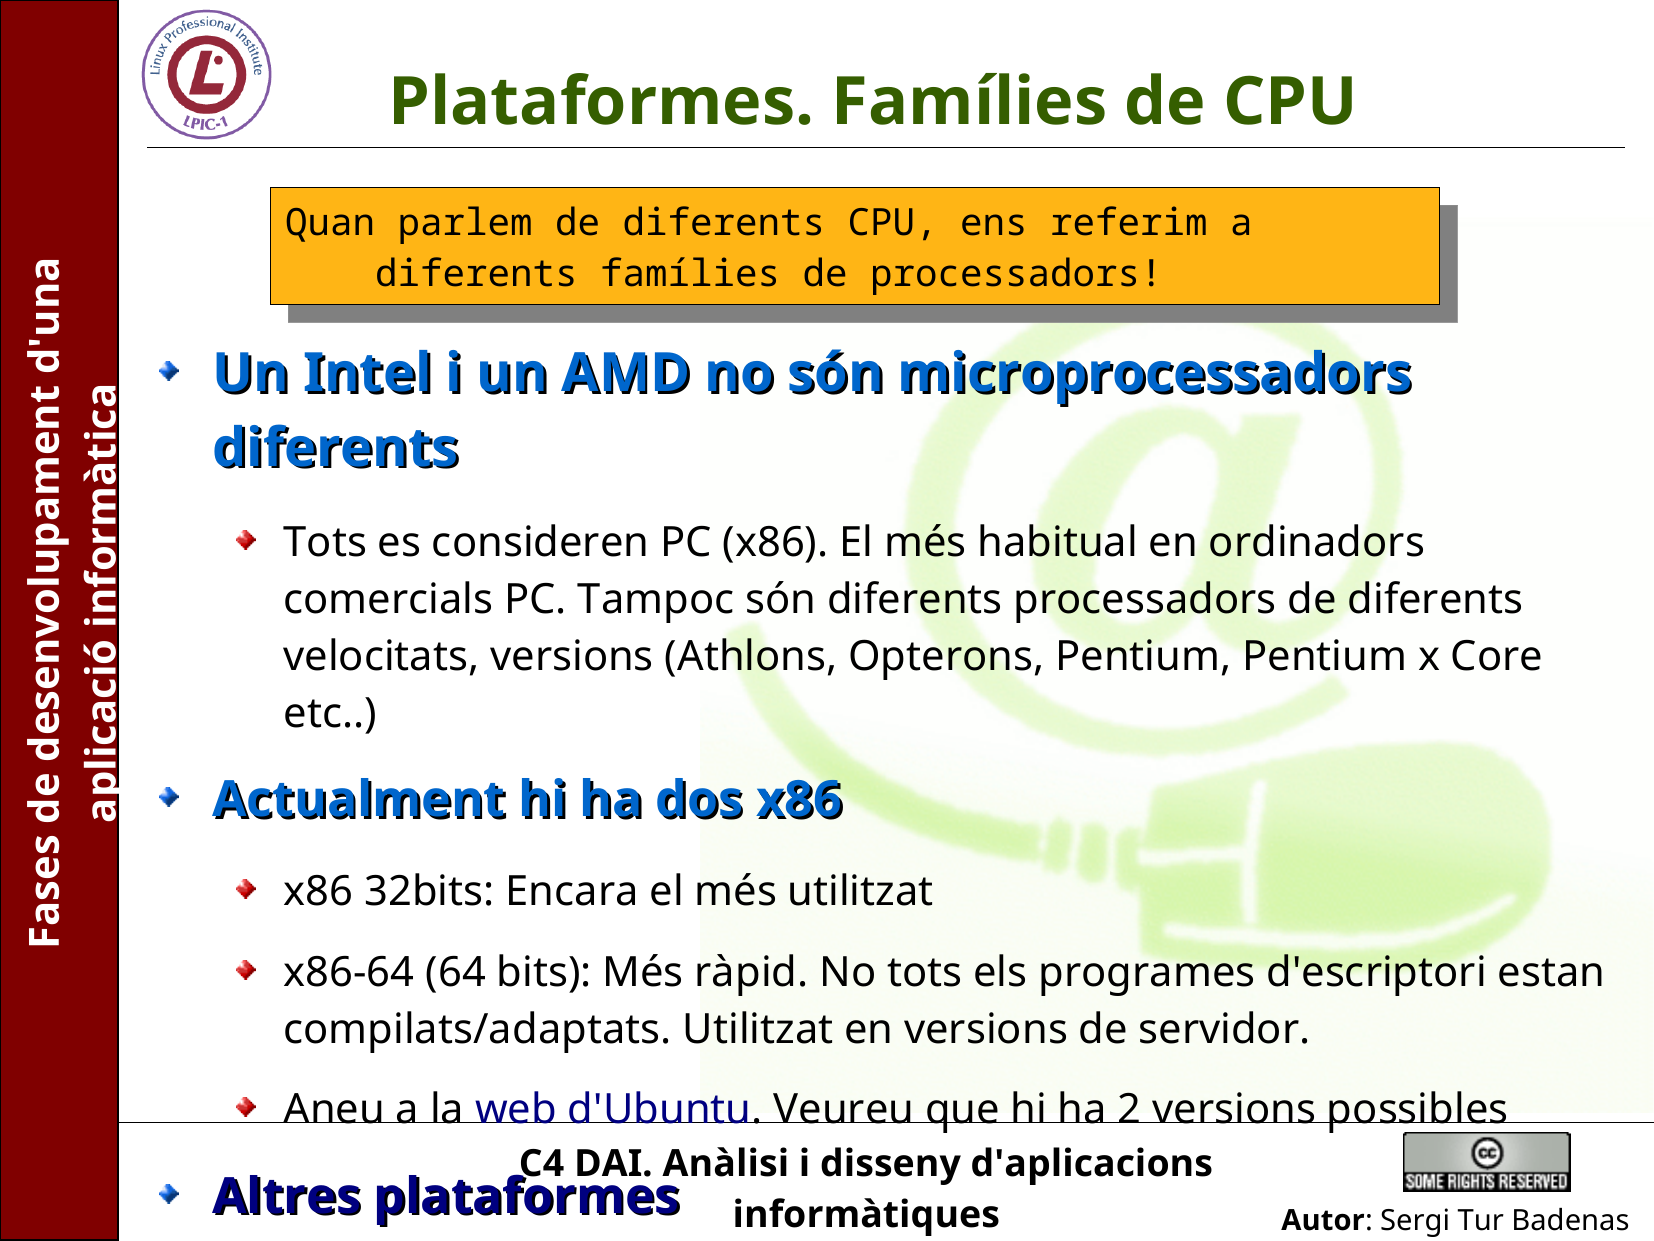

# Plataformes. Famílies de CPU
Quan parlem de diferents CPU, ens referim a diferents famílies de processadors!
Un Intel i un AMD no són microprocessadors diferents
Tots es consideren PC (x86). El més habitual en ordinadors comercials PC. Tampoc són diferents processadors de diferents velocitats, versions (Athlons, Opterons, Pentium, Pentium x Core etc..)
Actualment hi ha dos x86
x86 32bits: Encara el més utilitzat
x86-64 (64 bits): Més ràpid. No tots els programes d'escriptori estan compilats/adaptats. Utilitzat en versions de servidor.
Aneu a la web d'Ubuntu. Veureu que hi ha 2 versions possibles
Altres plataformes
Els MACS tenien la seva (ara són compatibles amb PC), Alpha, Sparc...